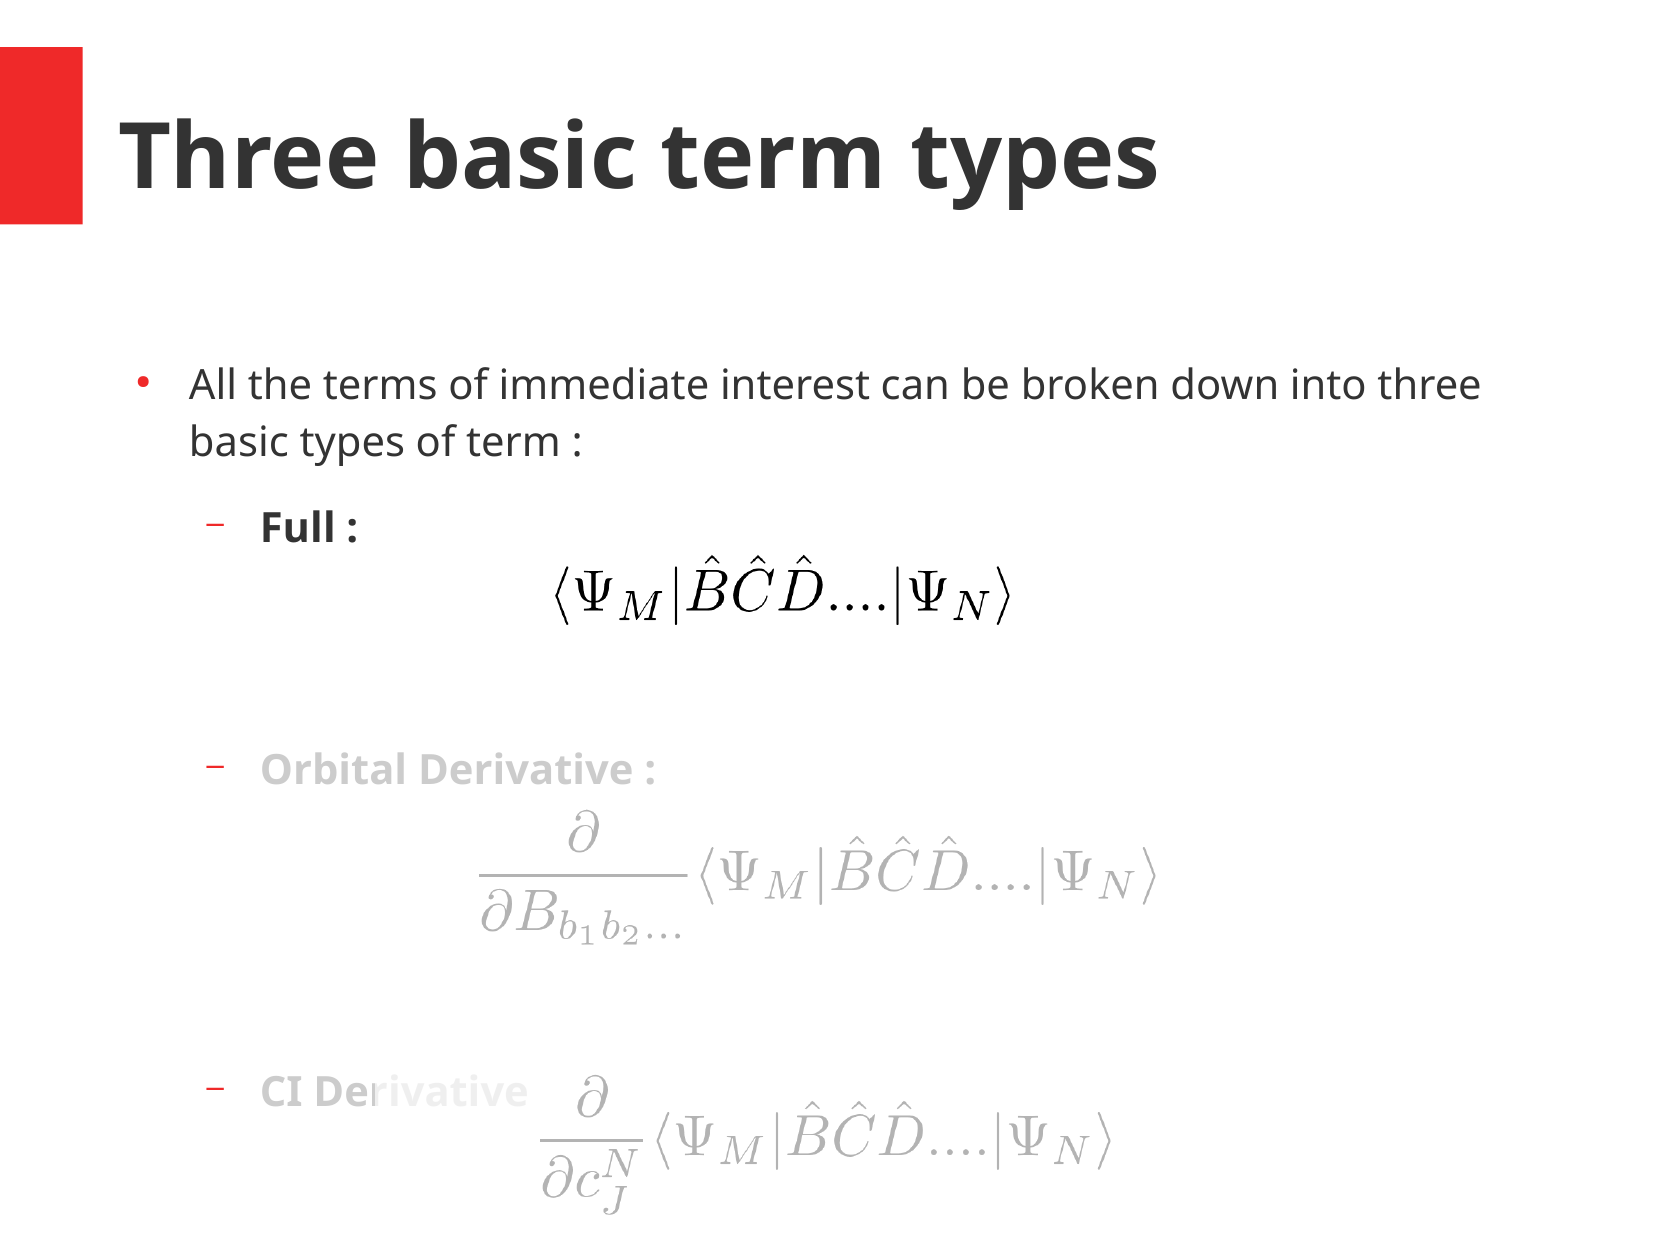

# Three basic term types
All the terms of immediate interest can be broken down into three basic types of term :
Full :
Orbital Derivative :
CI Derivative :